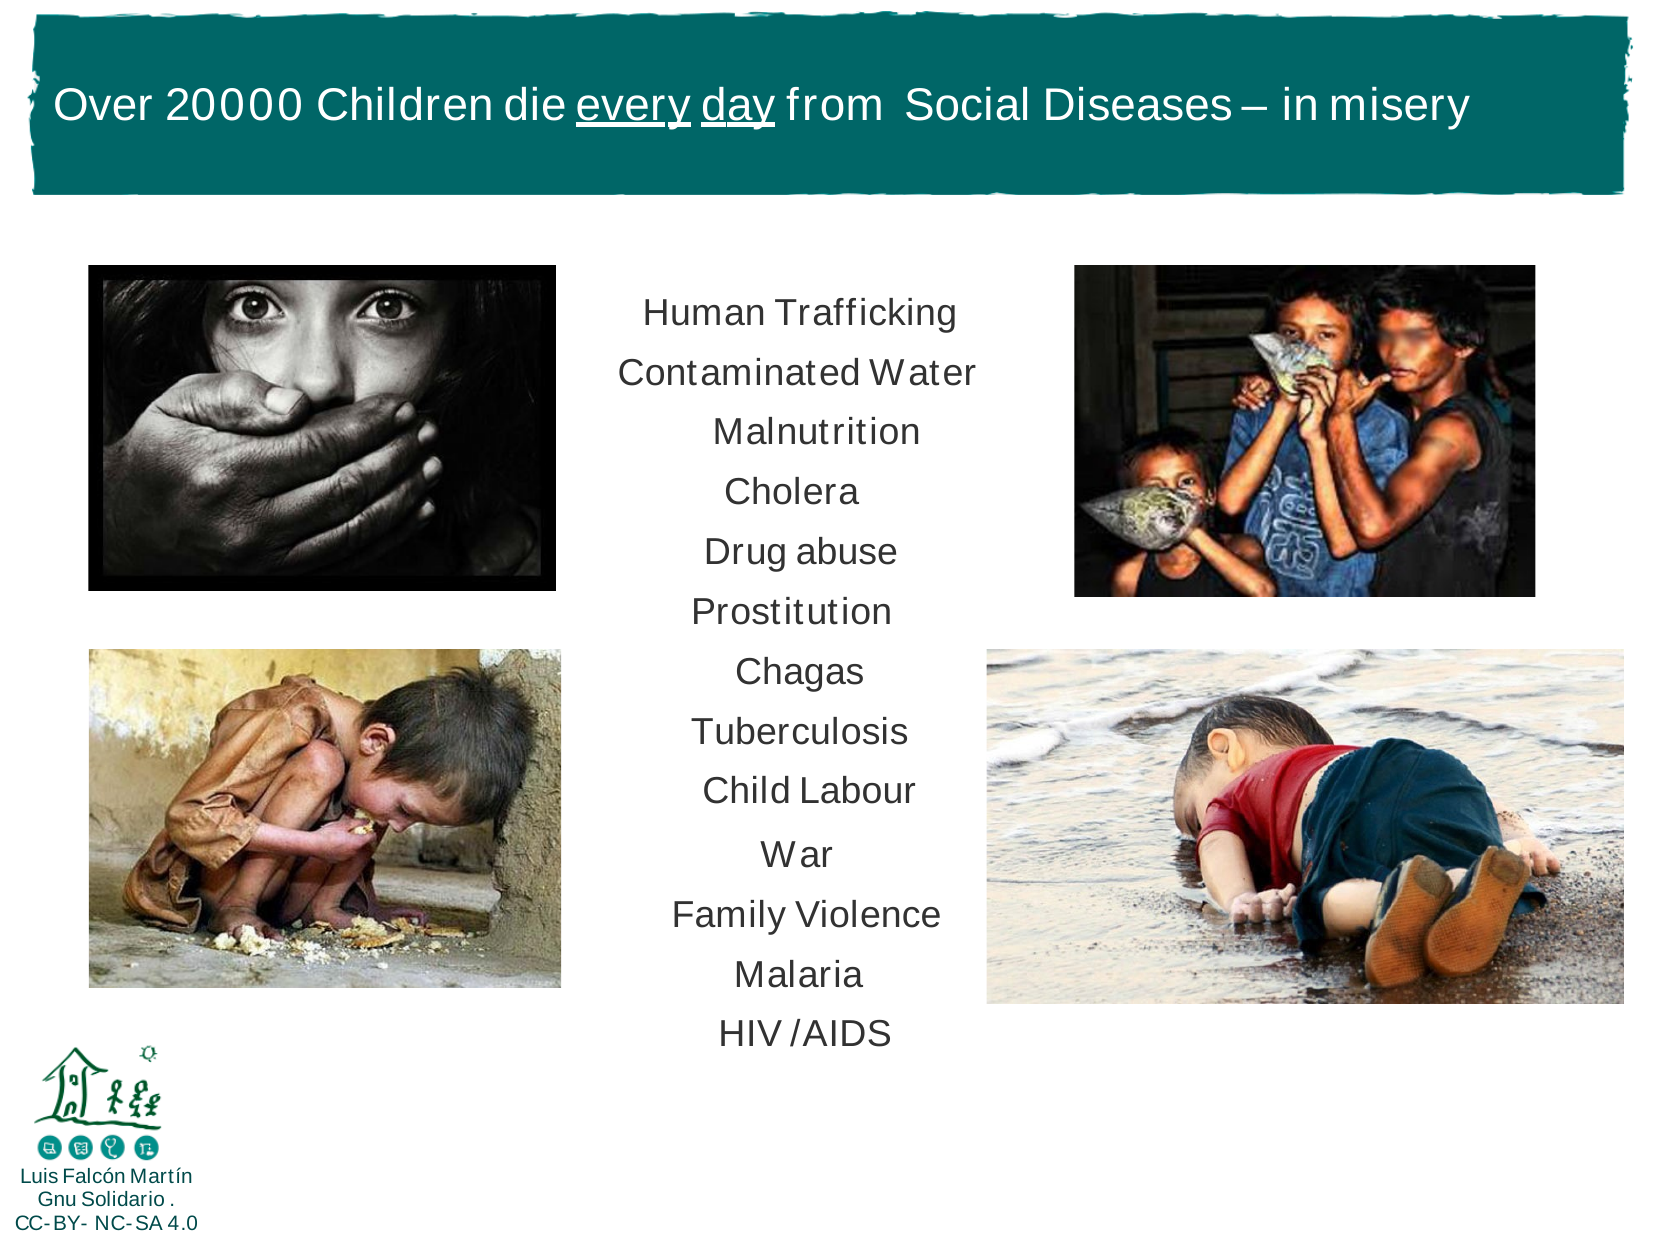

# Over20000Childrendieeverydayfrom SocialDiseases–inmisery
HumanTrafficking ContaminatedWater Malnutrition Cholera Drugabuse Prostitution Chagas Tuberculosis ChildLabour
War FamilyViolence
Malaria HIV/AIDS
LuisFalcónMartín
GnuSolidario.
CC-BY-NC-SA4.0